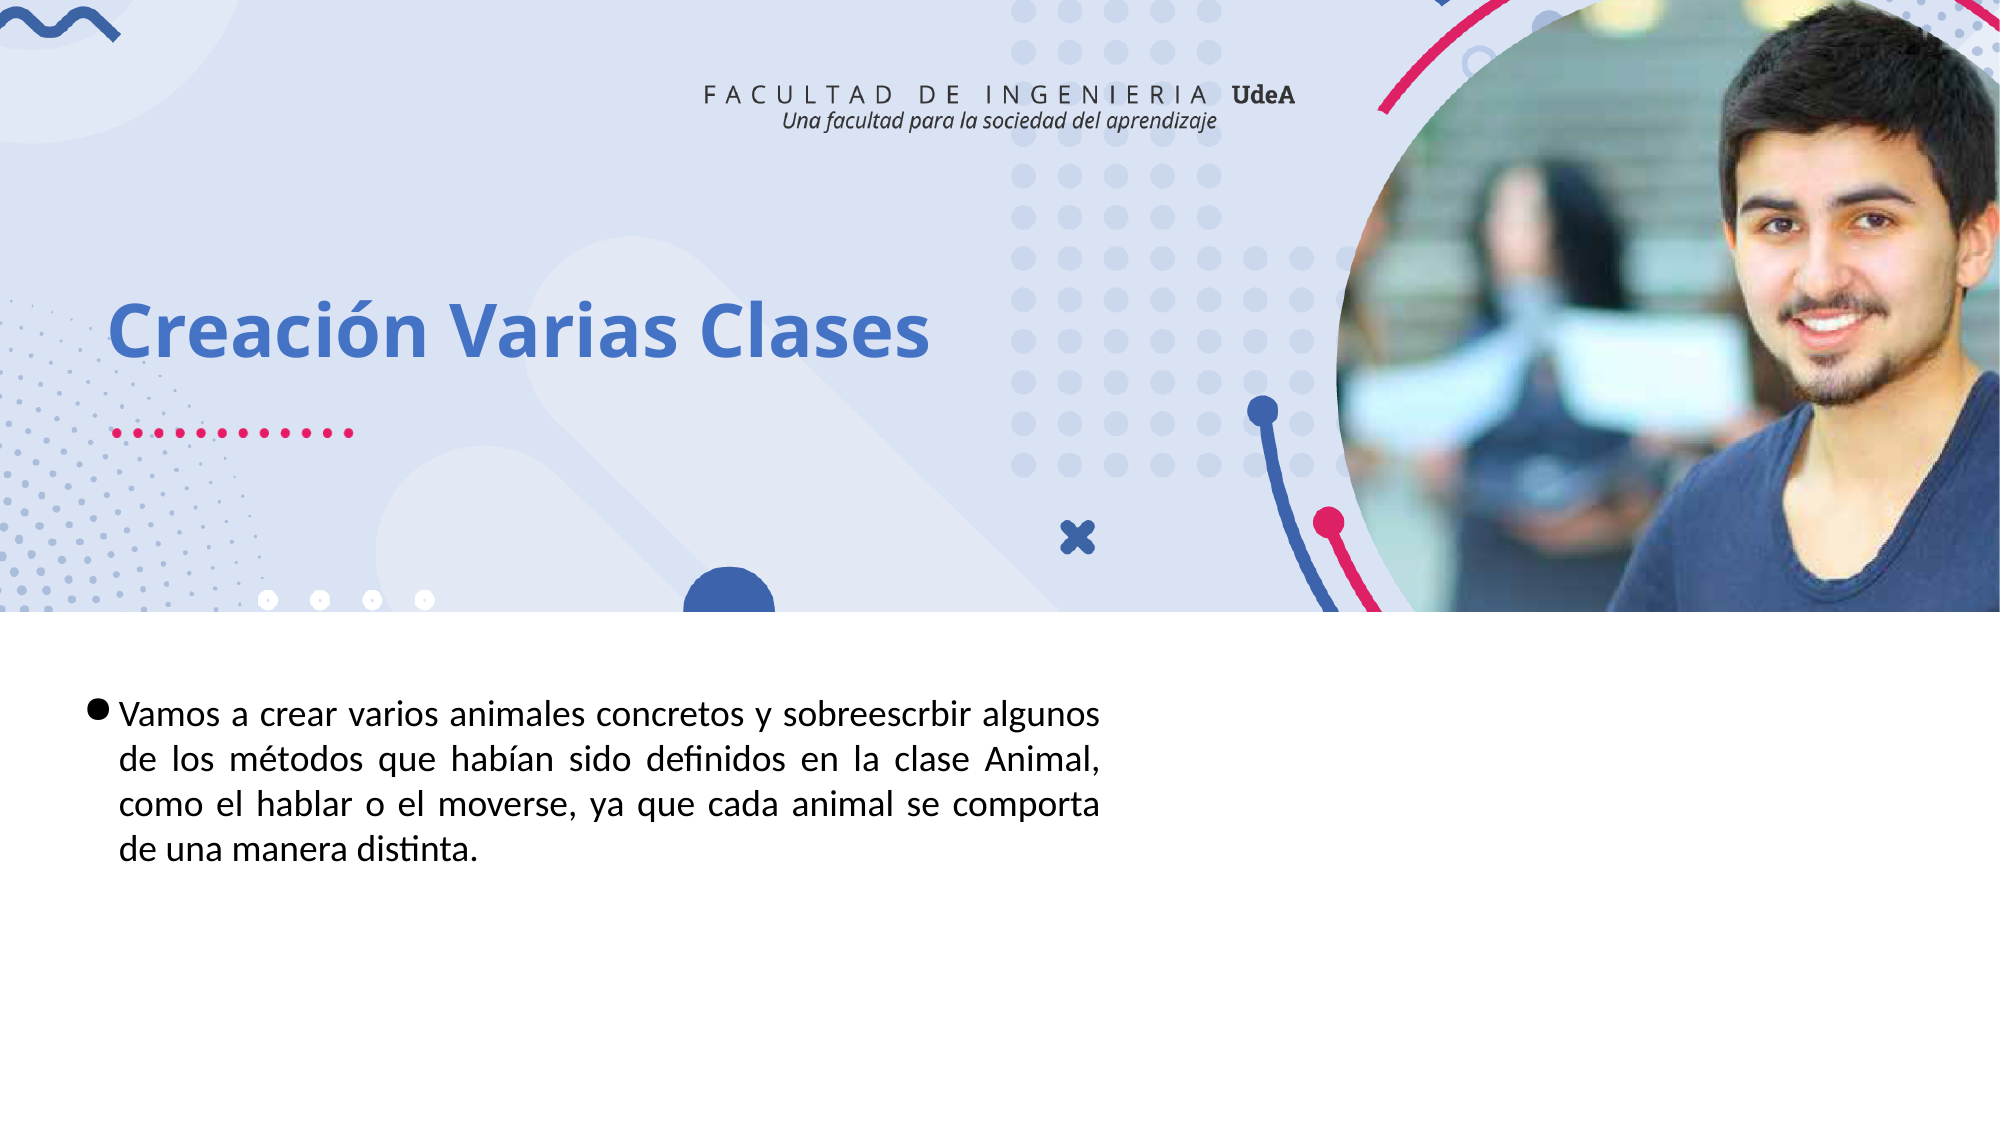

Creación Varias Clases
Vamos a crear varios animales concretos y sobreescrbir algunos de los métodos que habían sido definidos en la clase Animal, como el hablar o el moverse, ya que cada animal se comporta de una manera distinta.